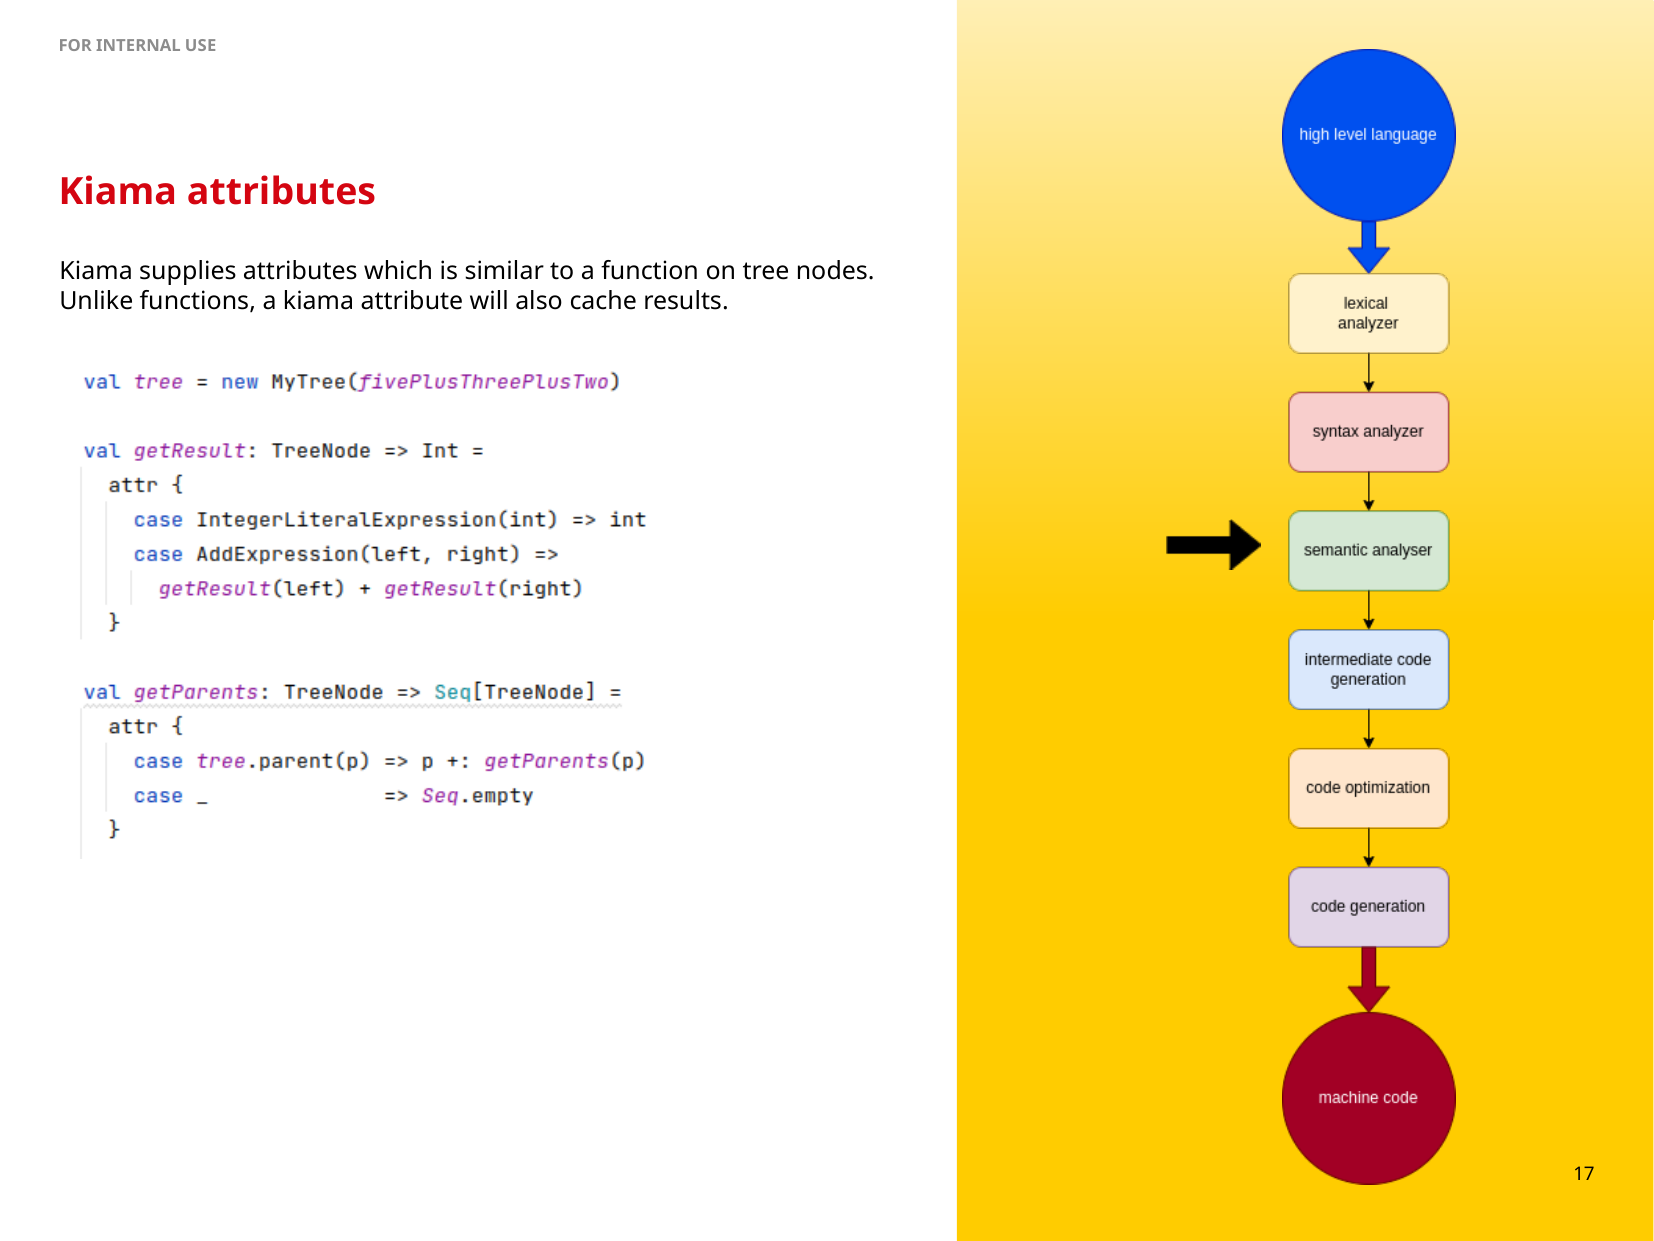

# Kiama attributes
Kiama supplies attributes which is similar to a function on tree nodes.
Unlike functions, a kiama attribute will also cache results.